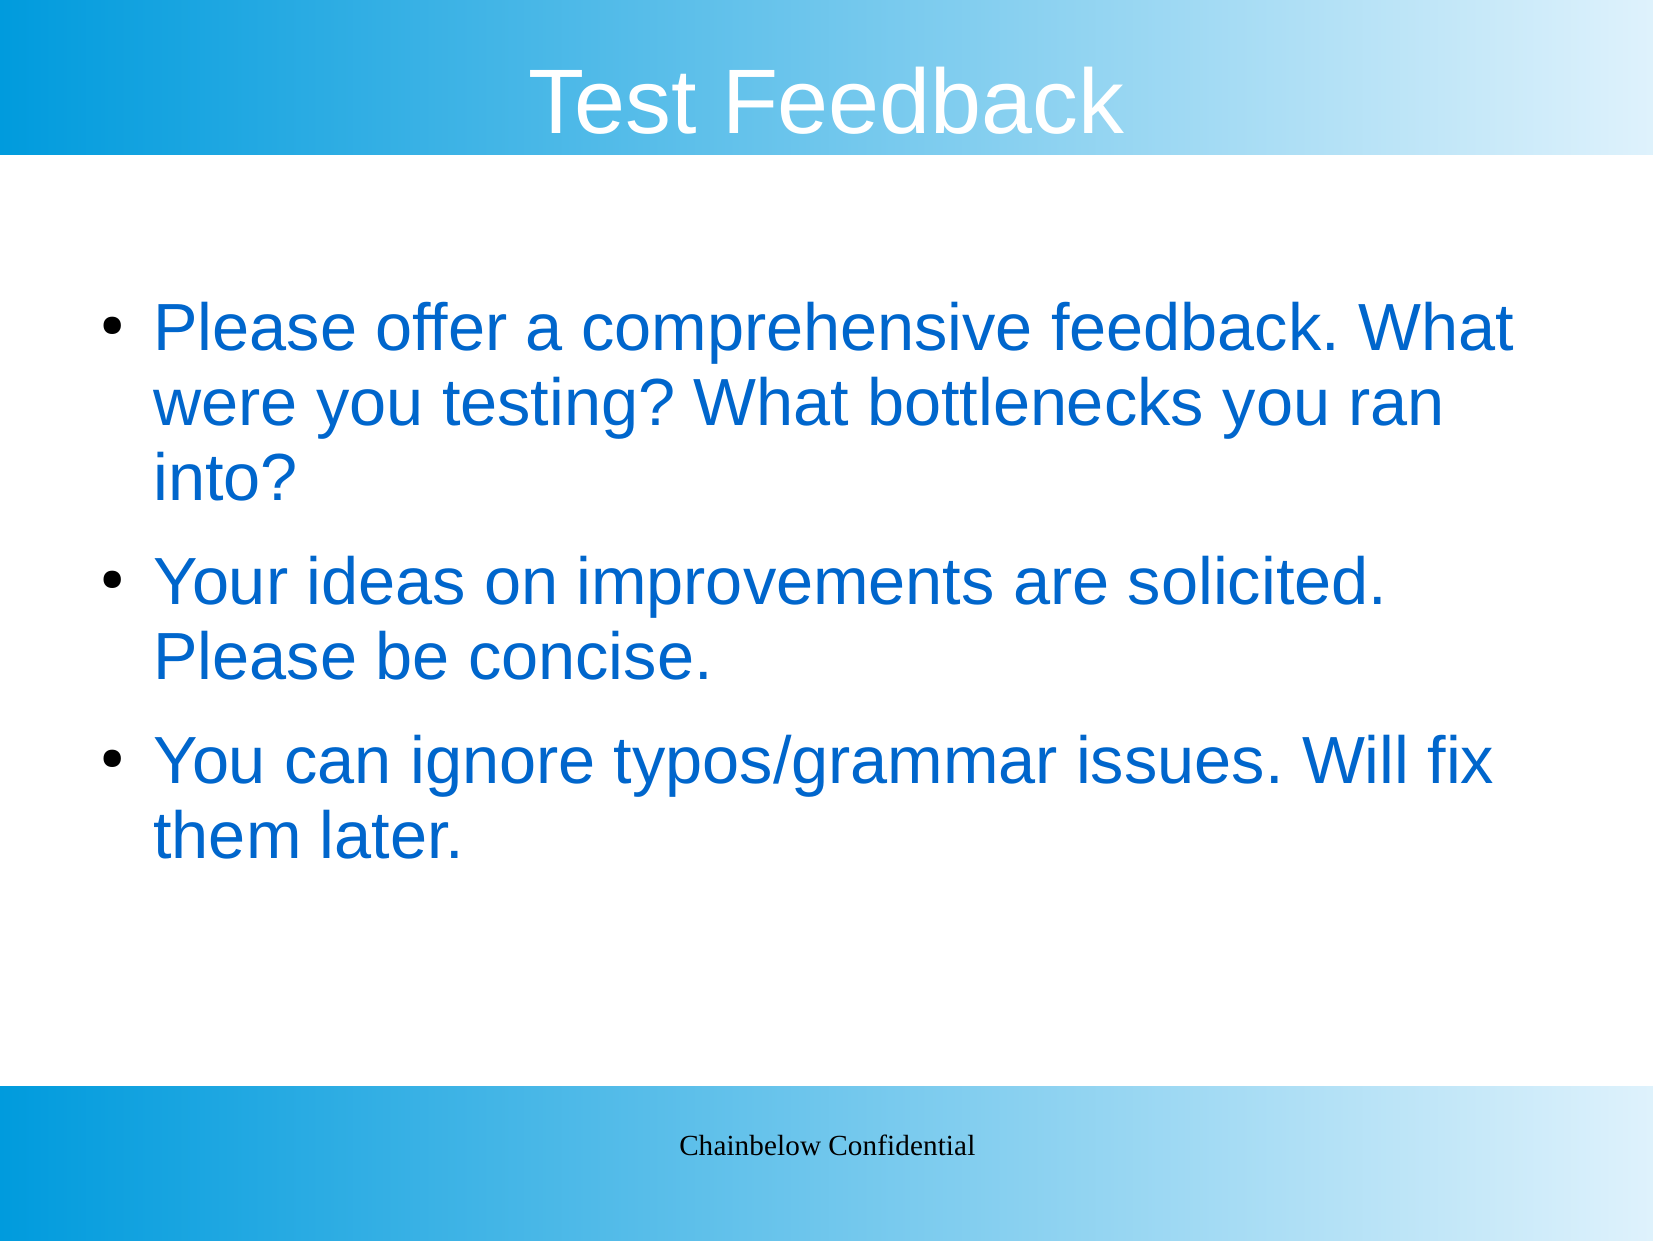

# Test Feedback
Please offer a comprehensive feedback. What were you testing? What bottlenecks you ran into?
Your ideas on improvements are solicited. Please be concise.
You can ignore typos/grammar issues. Will fix them later.